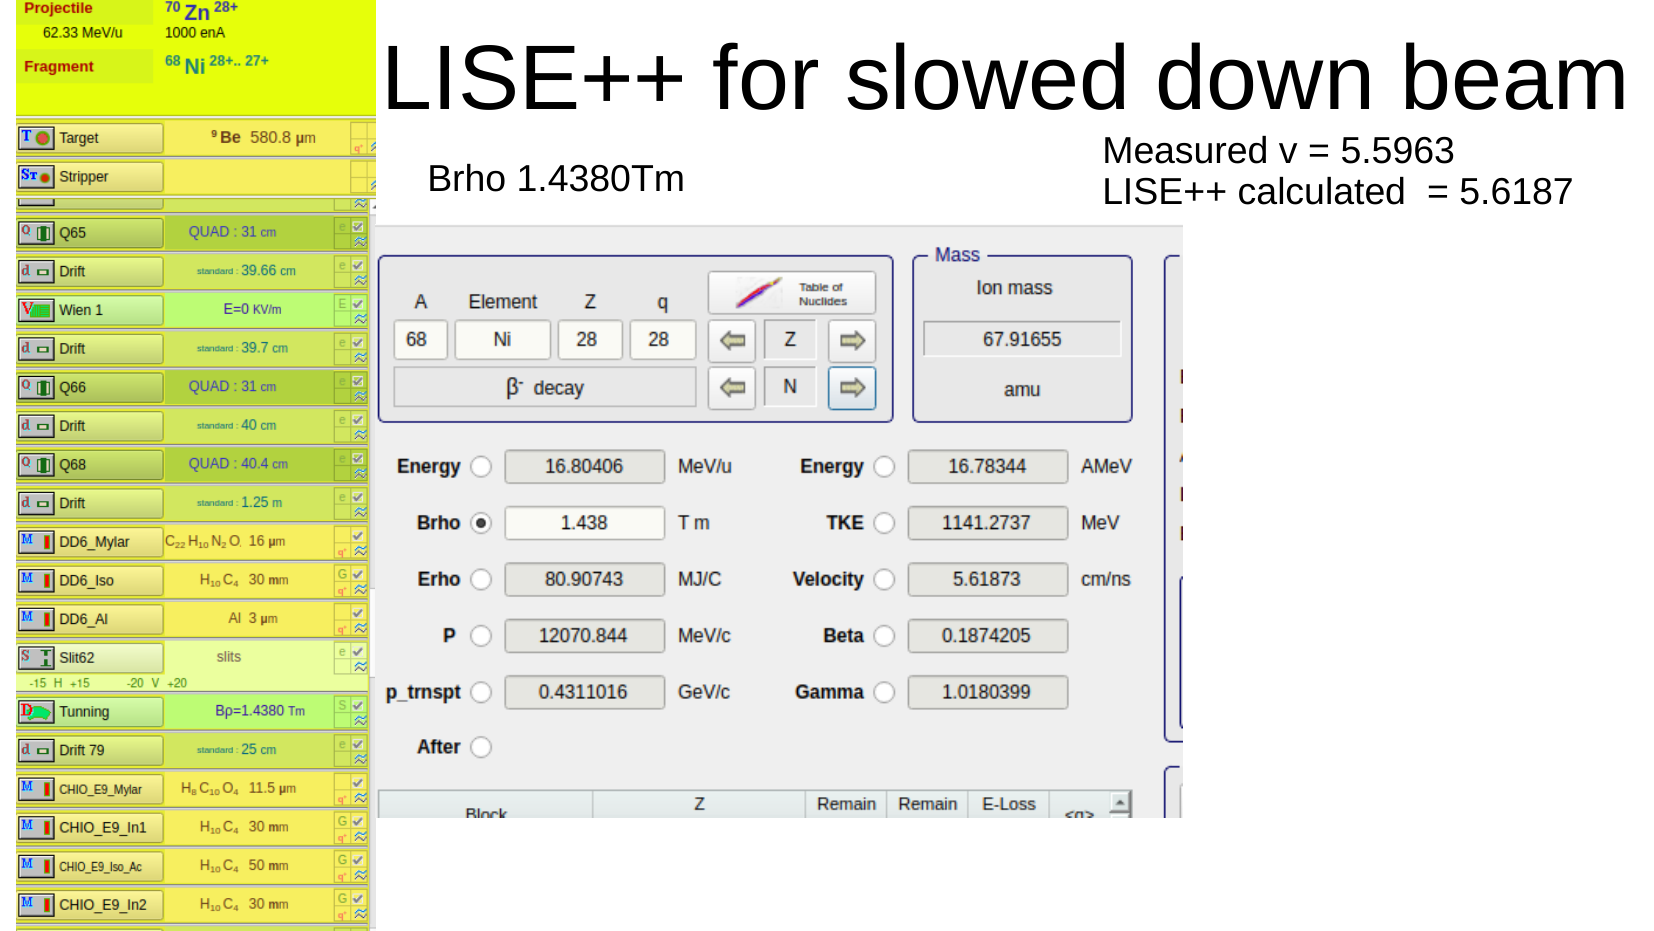

# LISE++ for slowed down beam
Measured v = 5.5963
LISE++ calculated = 5.6187
Brho 1.4380Tm